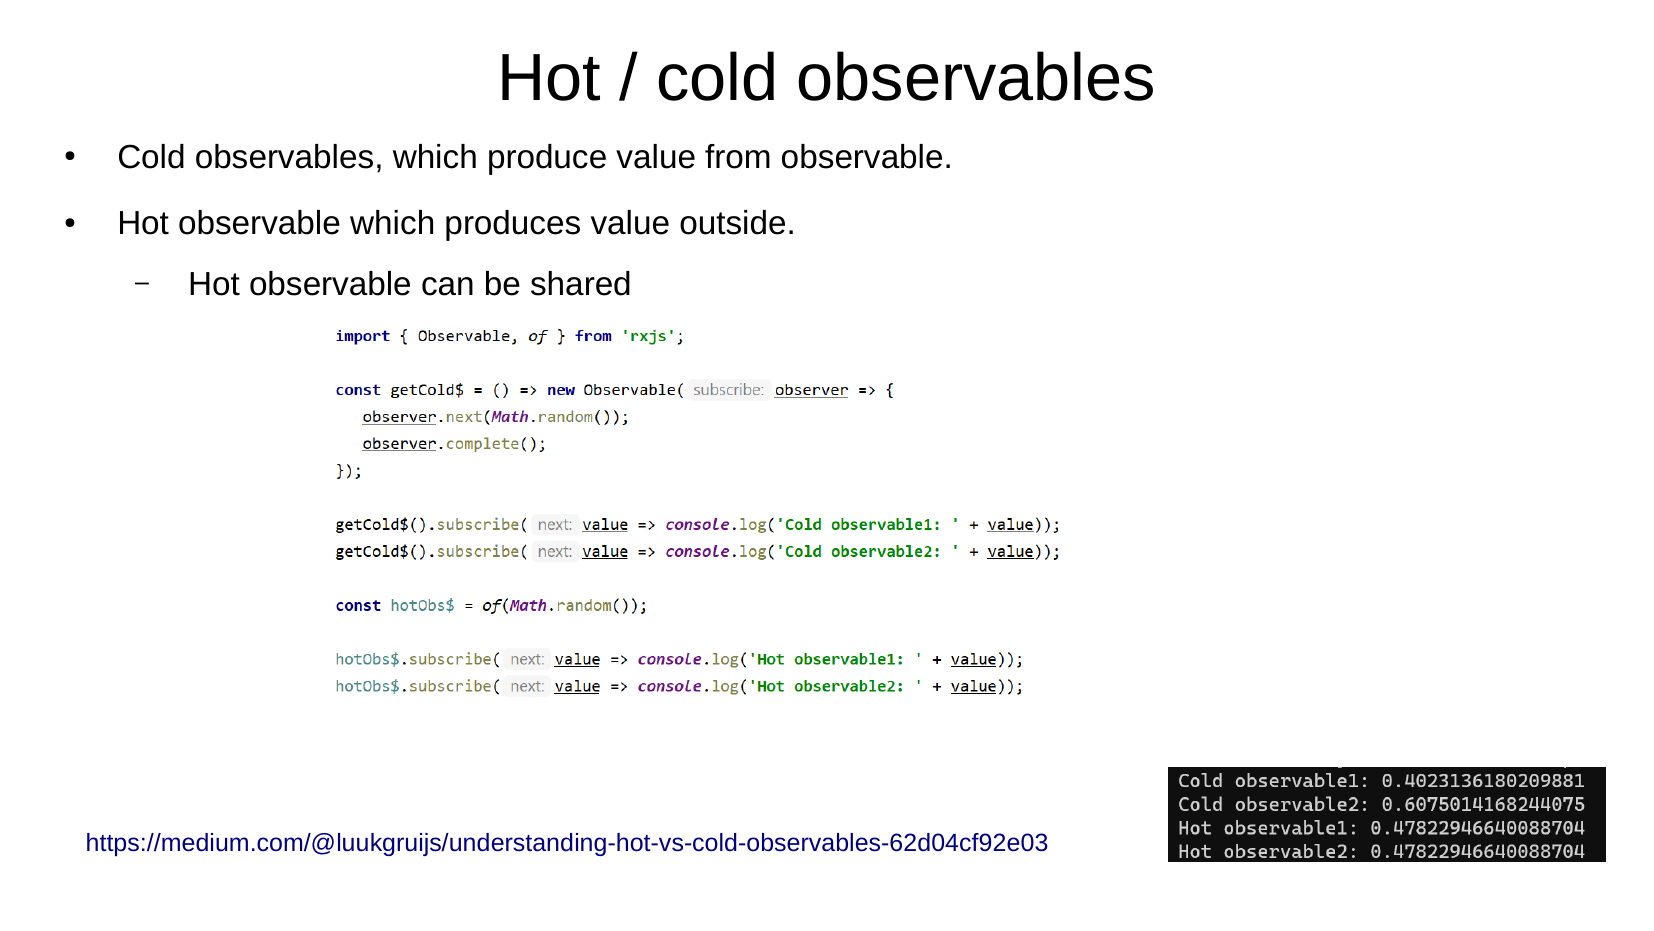

# Hot / cold observables
Cold observables, which produce value from observable.
Hot observable which produces value outside.
Hot observable can be shared
https://medium.com/@luukgruijs/understanding-hot-vs-cold-observables-62d04cf92e03